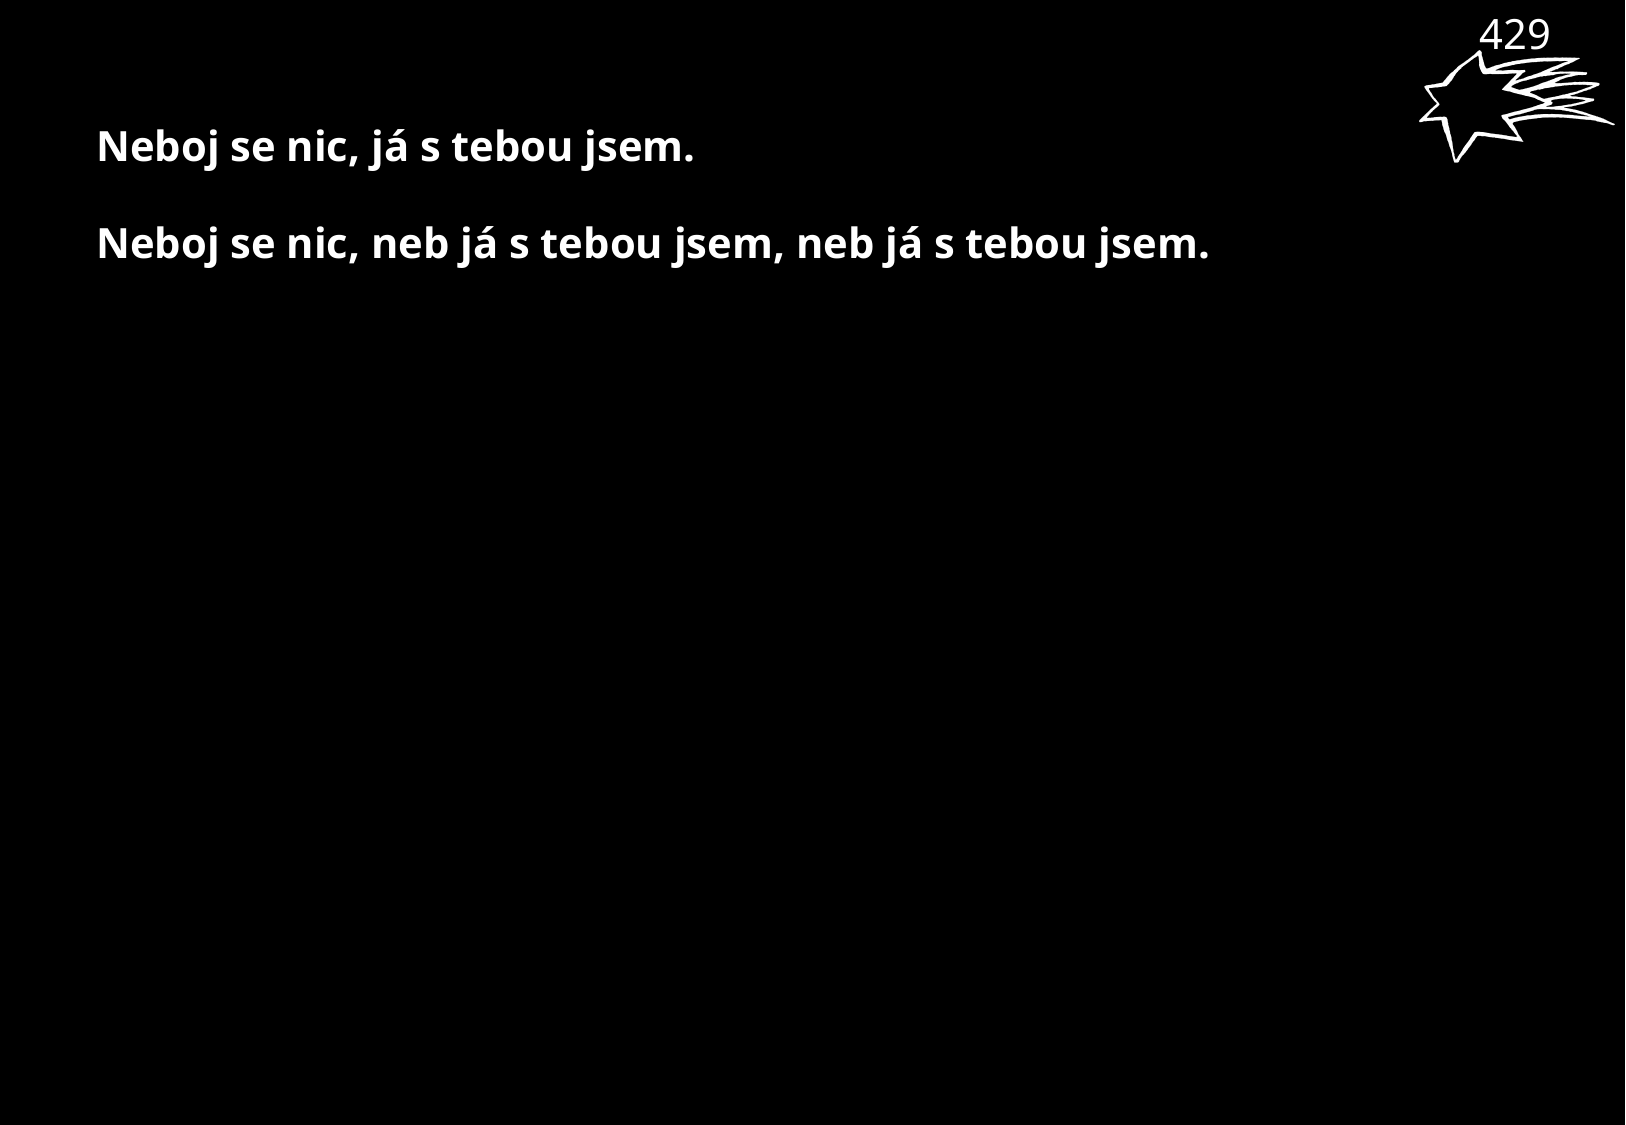

429
# Neboj se nic, já s tebou jsem.
Neboj se nic, neb já s tebou jsem, neb já s tebou jsem.